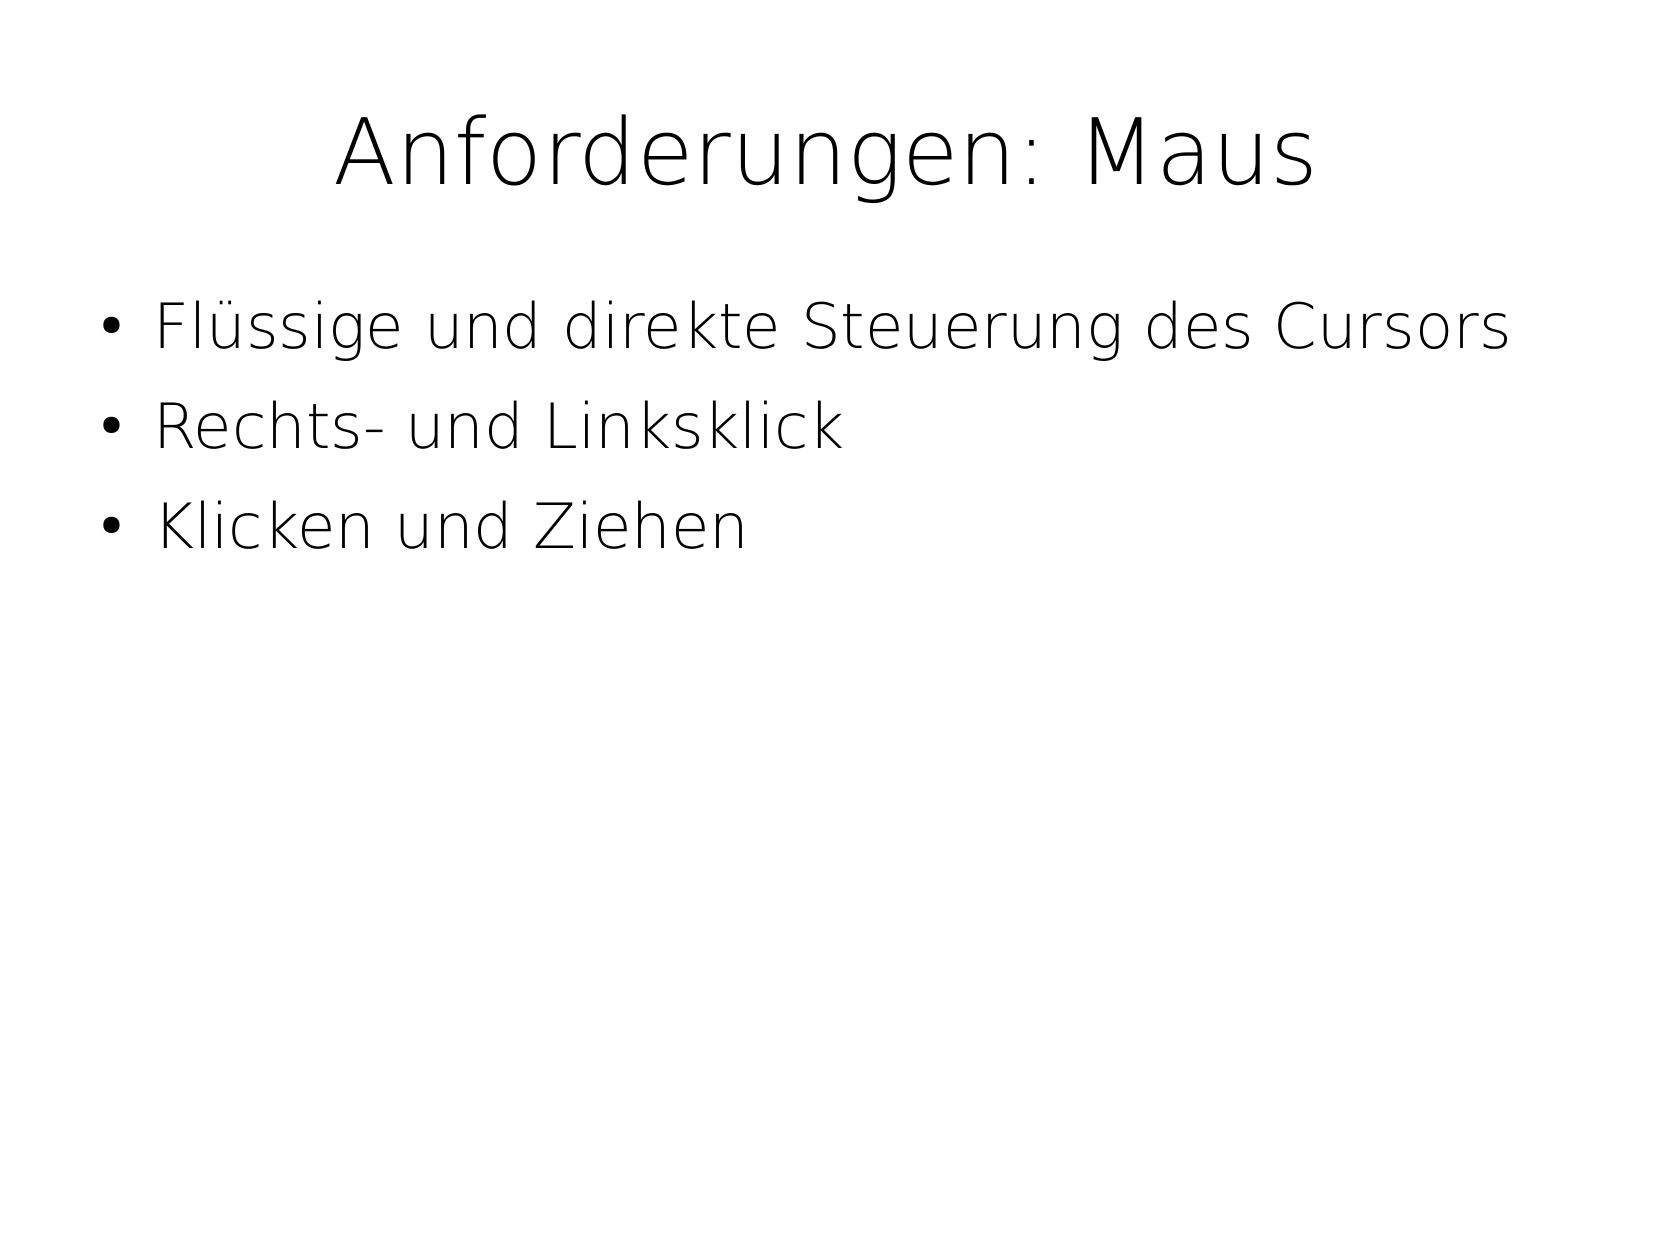

# Anforderungen: Maus
Flüssige und direkte Steuerung des Cursors
Rechts- und Linksklick
Klicken und Ziehen